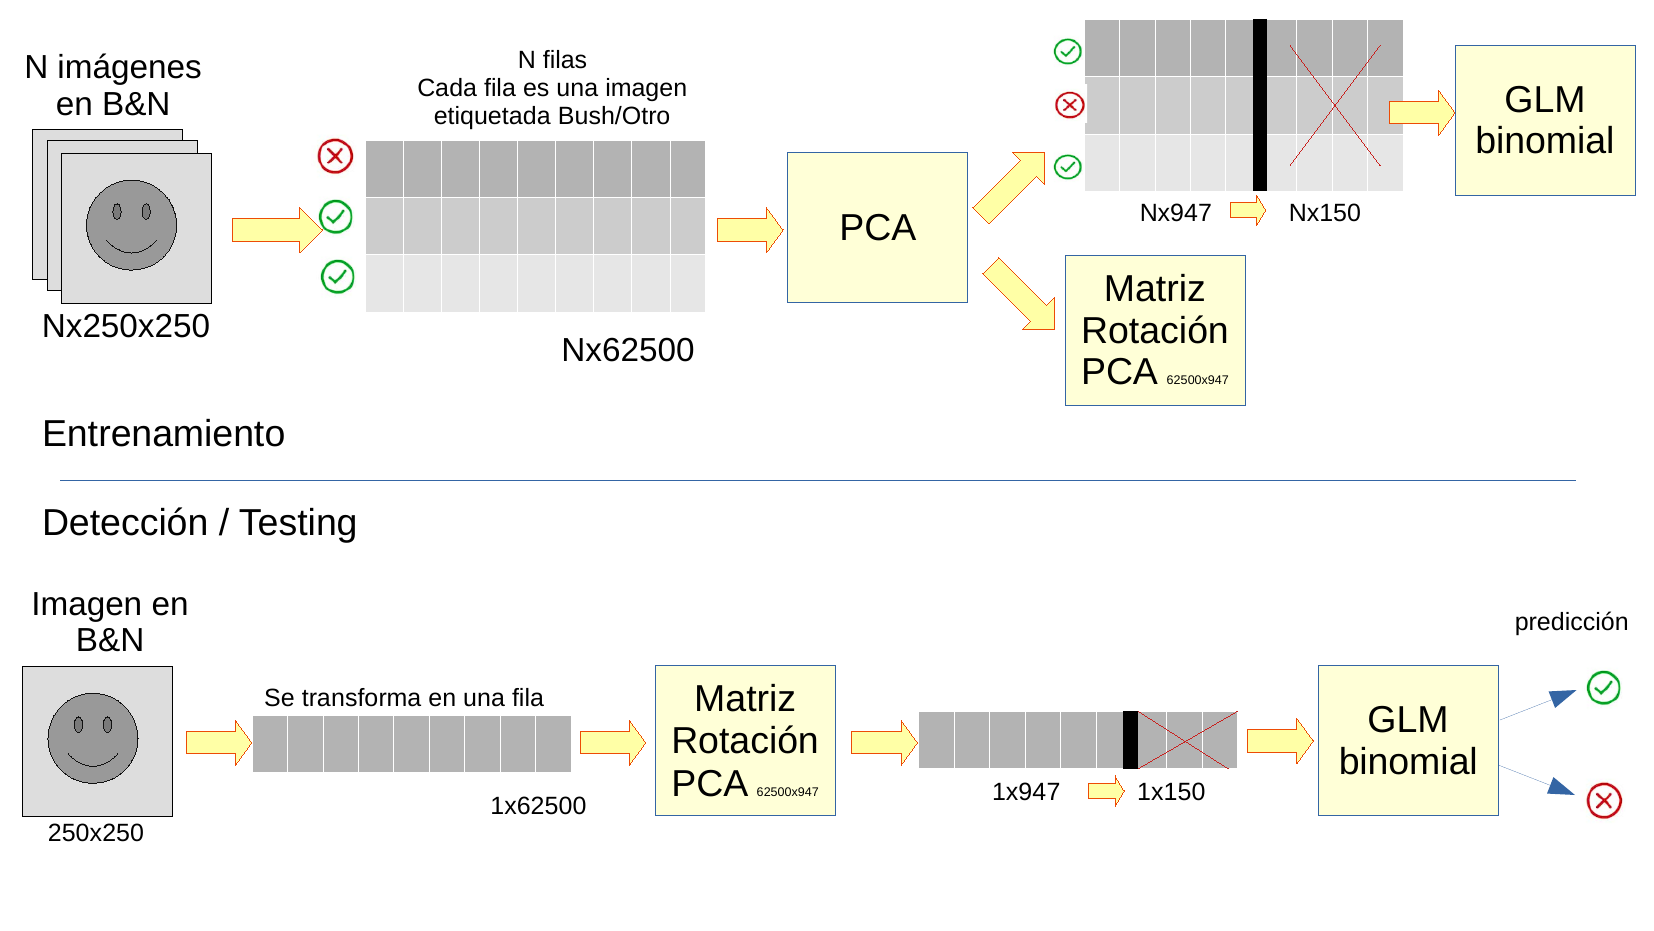

| | | | | | | | | |
| --- | --- | --- | --- | --- | --- | --- | --- | --- |
| | | | | | | | | |
| | | | | | | | | |
N filas
Cada fila es una imagen etiquetada Bush/Otro
N imágenes en B&N
GLM
binomial
| | | | | | | | | |
| --- | --- | --- | --- | --- | --- | --- | --- | --- |
| | | | | | | | | |
| | | | | | | | | |
PCA
Nx947 Nx150
Matriz
Rotación
PCA 62500x947
Nx250x250
Nx62500
Entrenamiento
Detección / Testing
Imagen en B&N
predicción
Matriz
Rotación
PCA 62500x947
GLM
binomial
Se transforma en una fila
| | | | | | | | | |
| --- | --- | --- | --- | --- | --- | --- | --- | --- |
| | | | | | | | | |
| --- | --- | --- | --- | --- | --- | --- | --- | --- |
1x947 1x150
1x62500
250x250